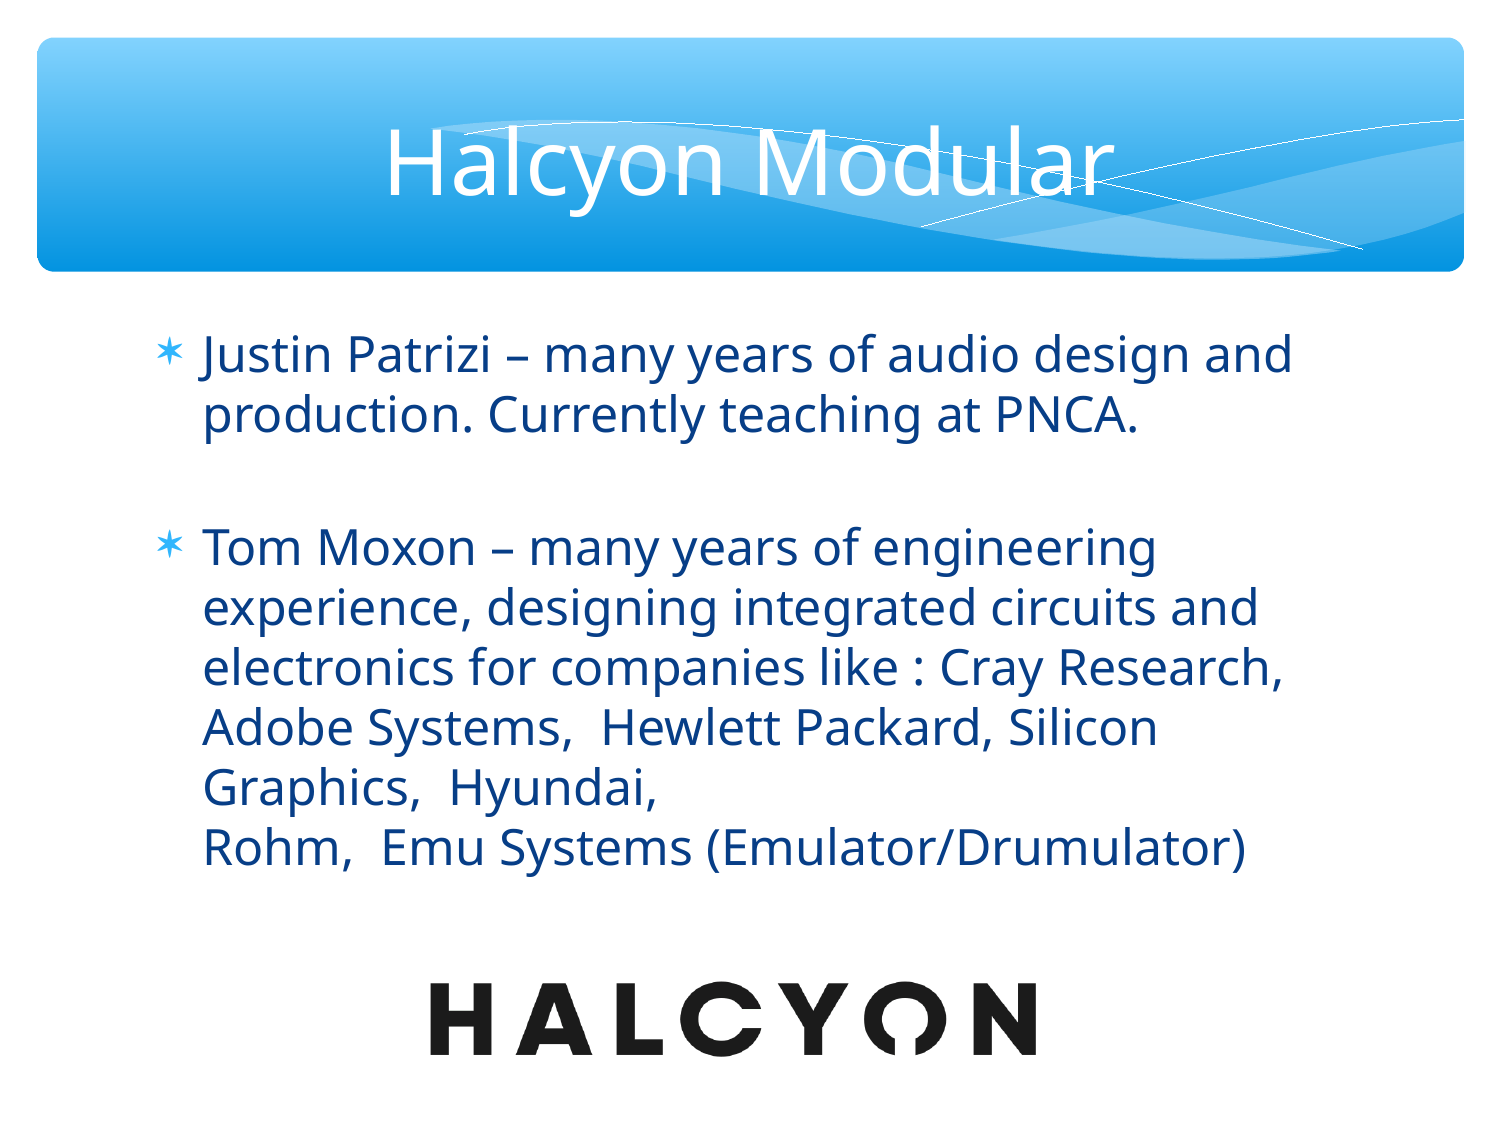

# Halcyon Modular
Justin Patrizi – many years of audio design and production. Currently teaching at PNCA.
Tom Moxon – many years of engineering experience, designing integrated circuits and electronics for companies like : Cray Research, Adobe Systems, Hewlett Packard, Silicon Graphics, Hyundai,
Rohm, Emu Systems (Emulator/Drumulator)